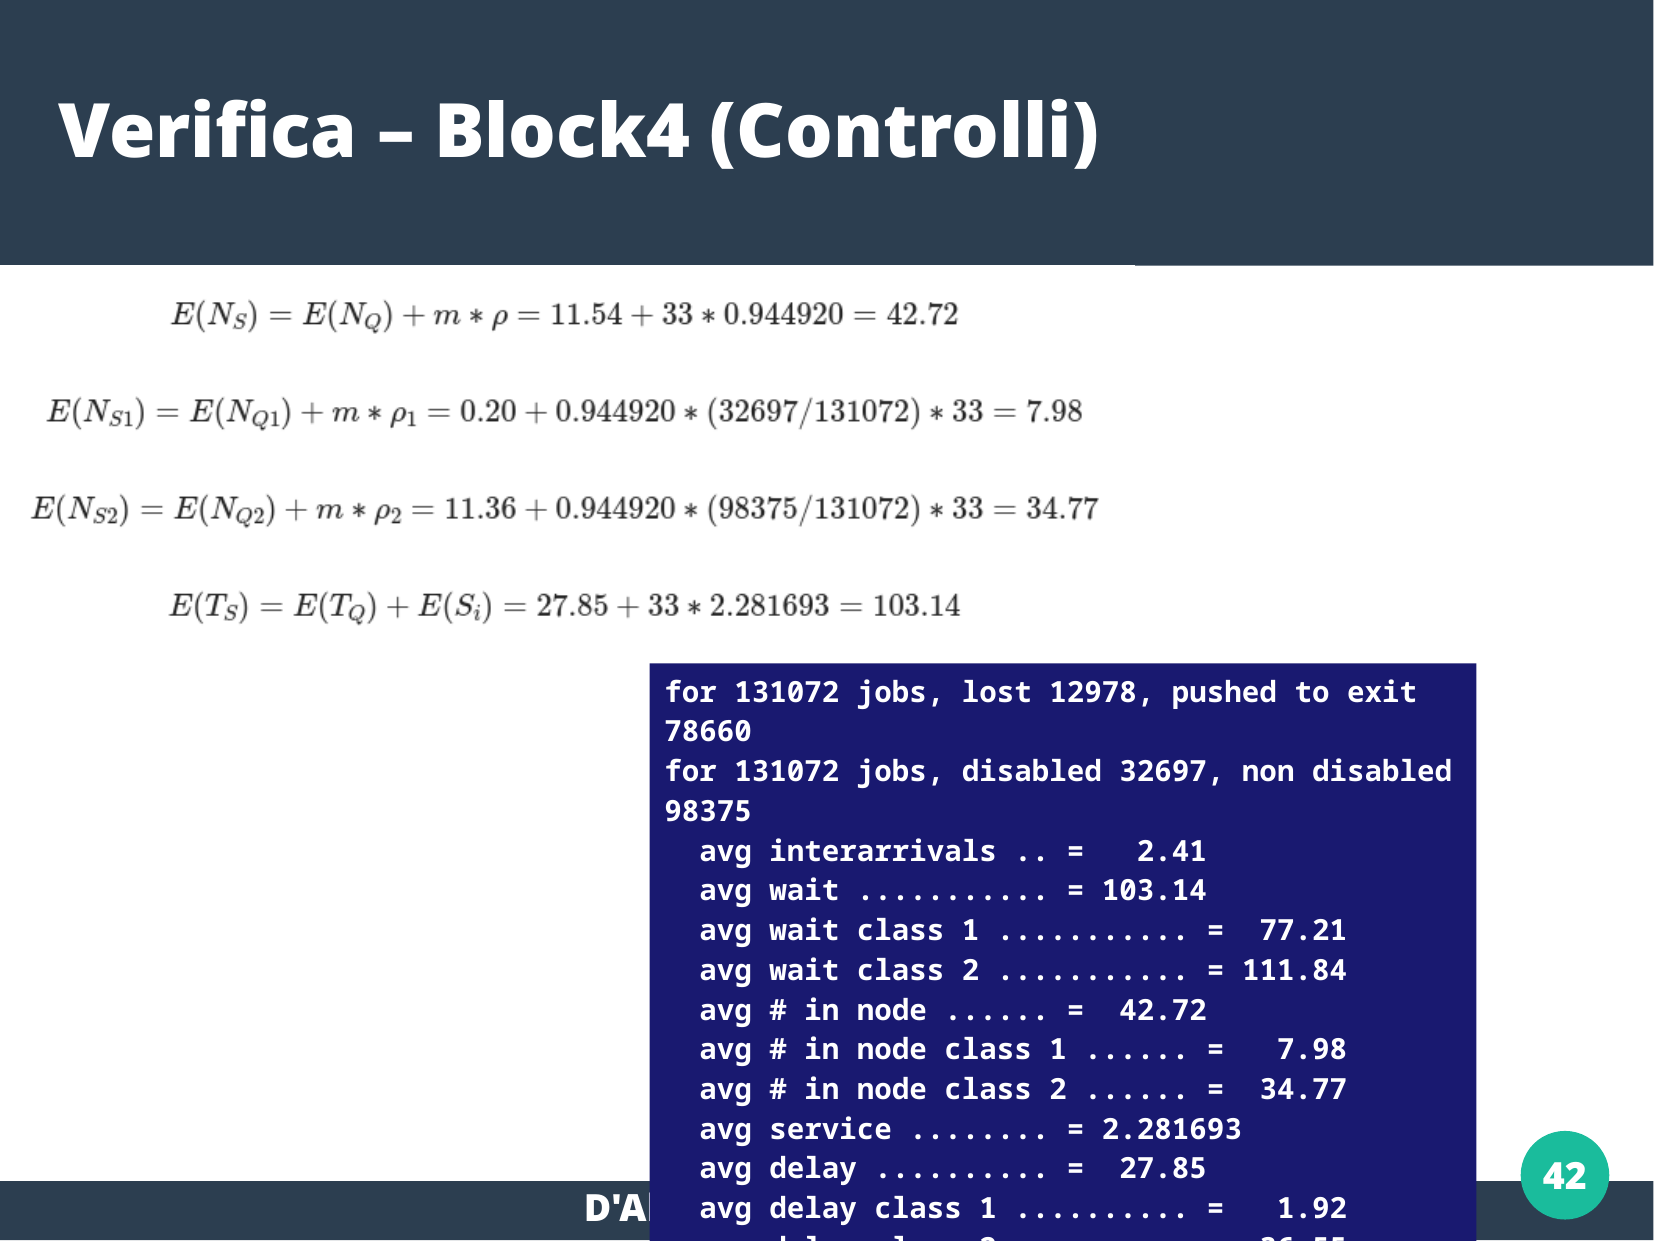

# Verifica – Block4 (Controlli)
for 131072 jobs, lost 12978, pushed to exit 78660
for 131072 jobs, disabled 32697, non disabled 98375
 avg interarrivals .. = 2.41
 avg wait ........... = 103.14
 avg wait class 1 ........... = 77.21
 avg wait class 2 ........... = 111.84
 avg # in node ...... = 42.72
 avg # in node class 1 ...... = 7.98
 avg # in node class 2 ...... = 34.77
 avg service ........ = 2.281693
 avg delay .......... = 27.85
 avg delay class 1 .......... = 1.92
 avg delay class 2 .......... = 36.55
 avg # in queue ..... = 11.54
 avg # in queue class 1 ..... = 0.20
 avg # in queue class 2 ..... = 11.36
 avg utilization .... = 0.944920
42
D'Alessandro - De Angelis